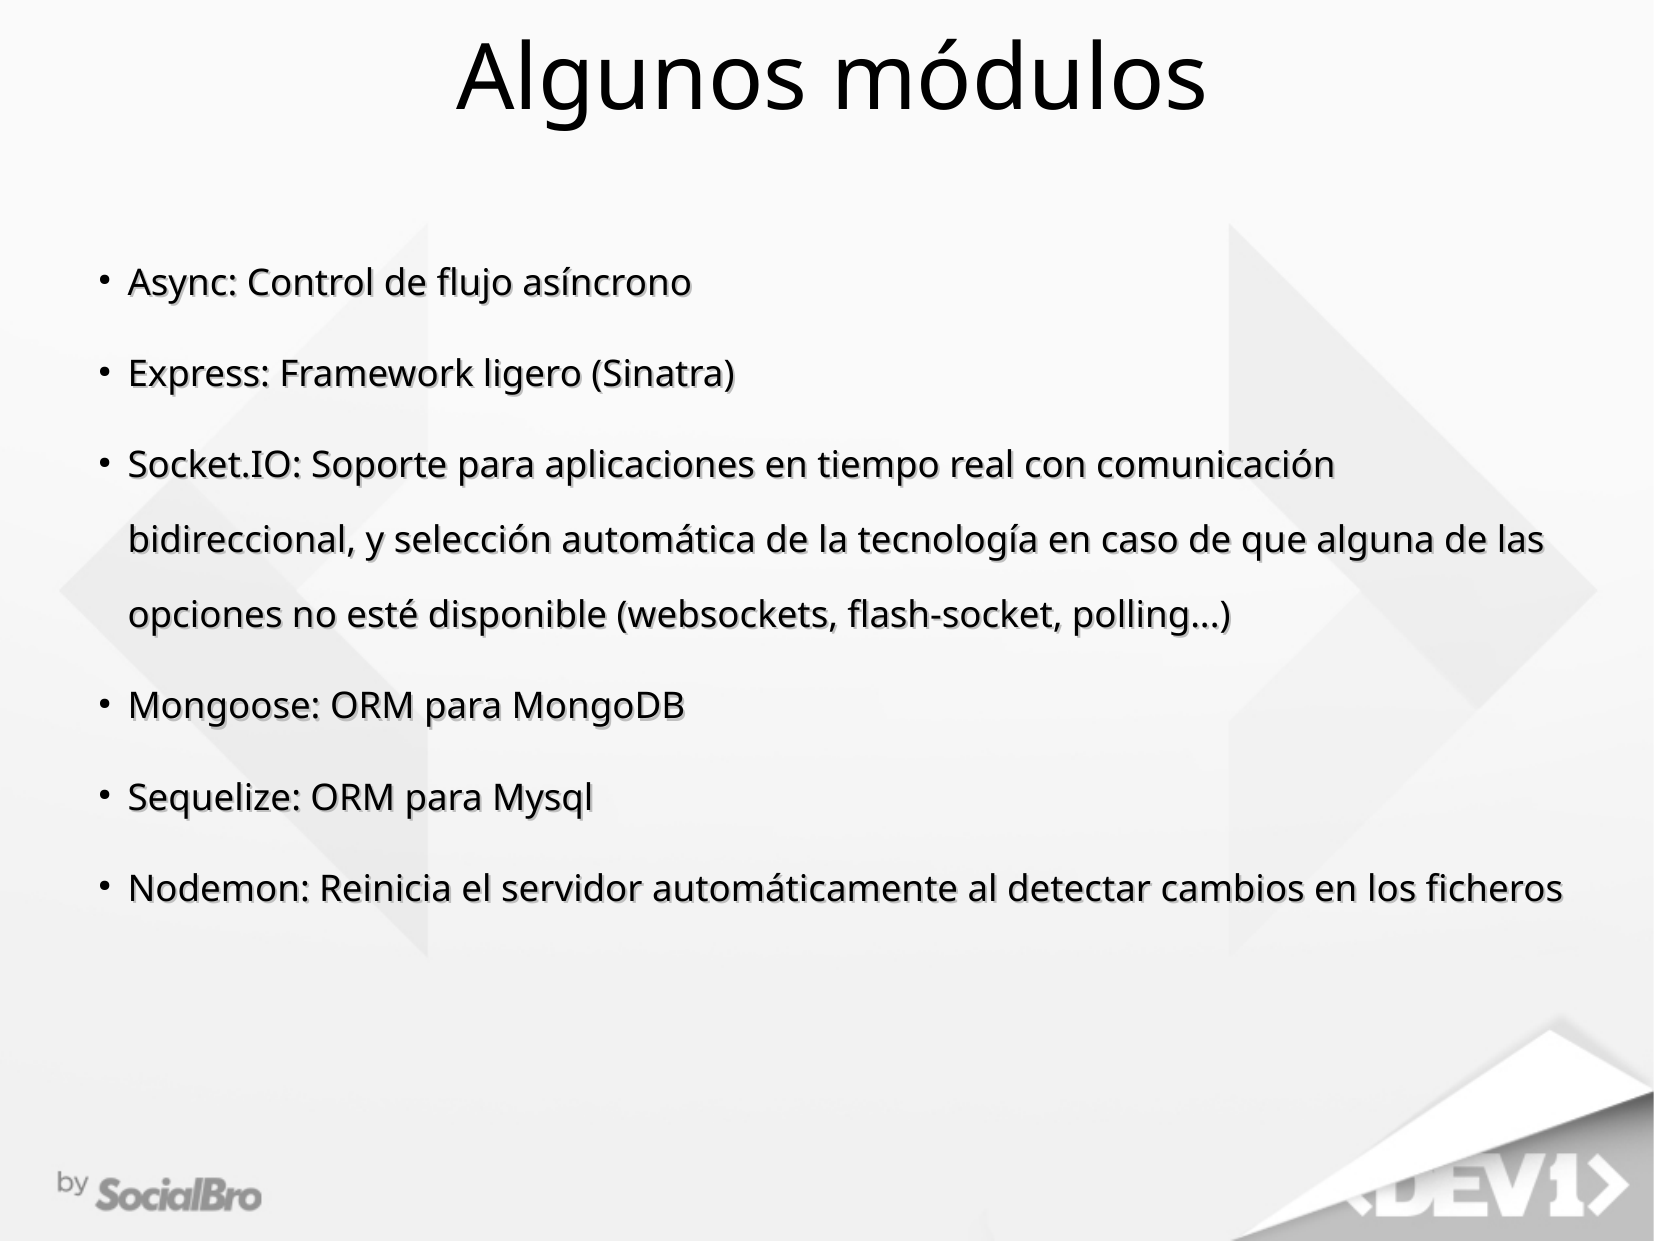

Algunos módulos
# Async: Control de flujo asíncrono
Express: Framework ligero (Sinatra)
Socket.IO: Soporte para aplicaciones en tiempo real con comunicación bidireccional, y selección automática de la tecnología en caso de que alguna de las opciones no esté disponible (websockets, flash-socket, polling...)
Mongoose: ORM para MongoDB
Sequelize: ORM para Mysql
Nodemon: Reinicia el servidor automáticamente al detectar cambios en los ficheros